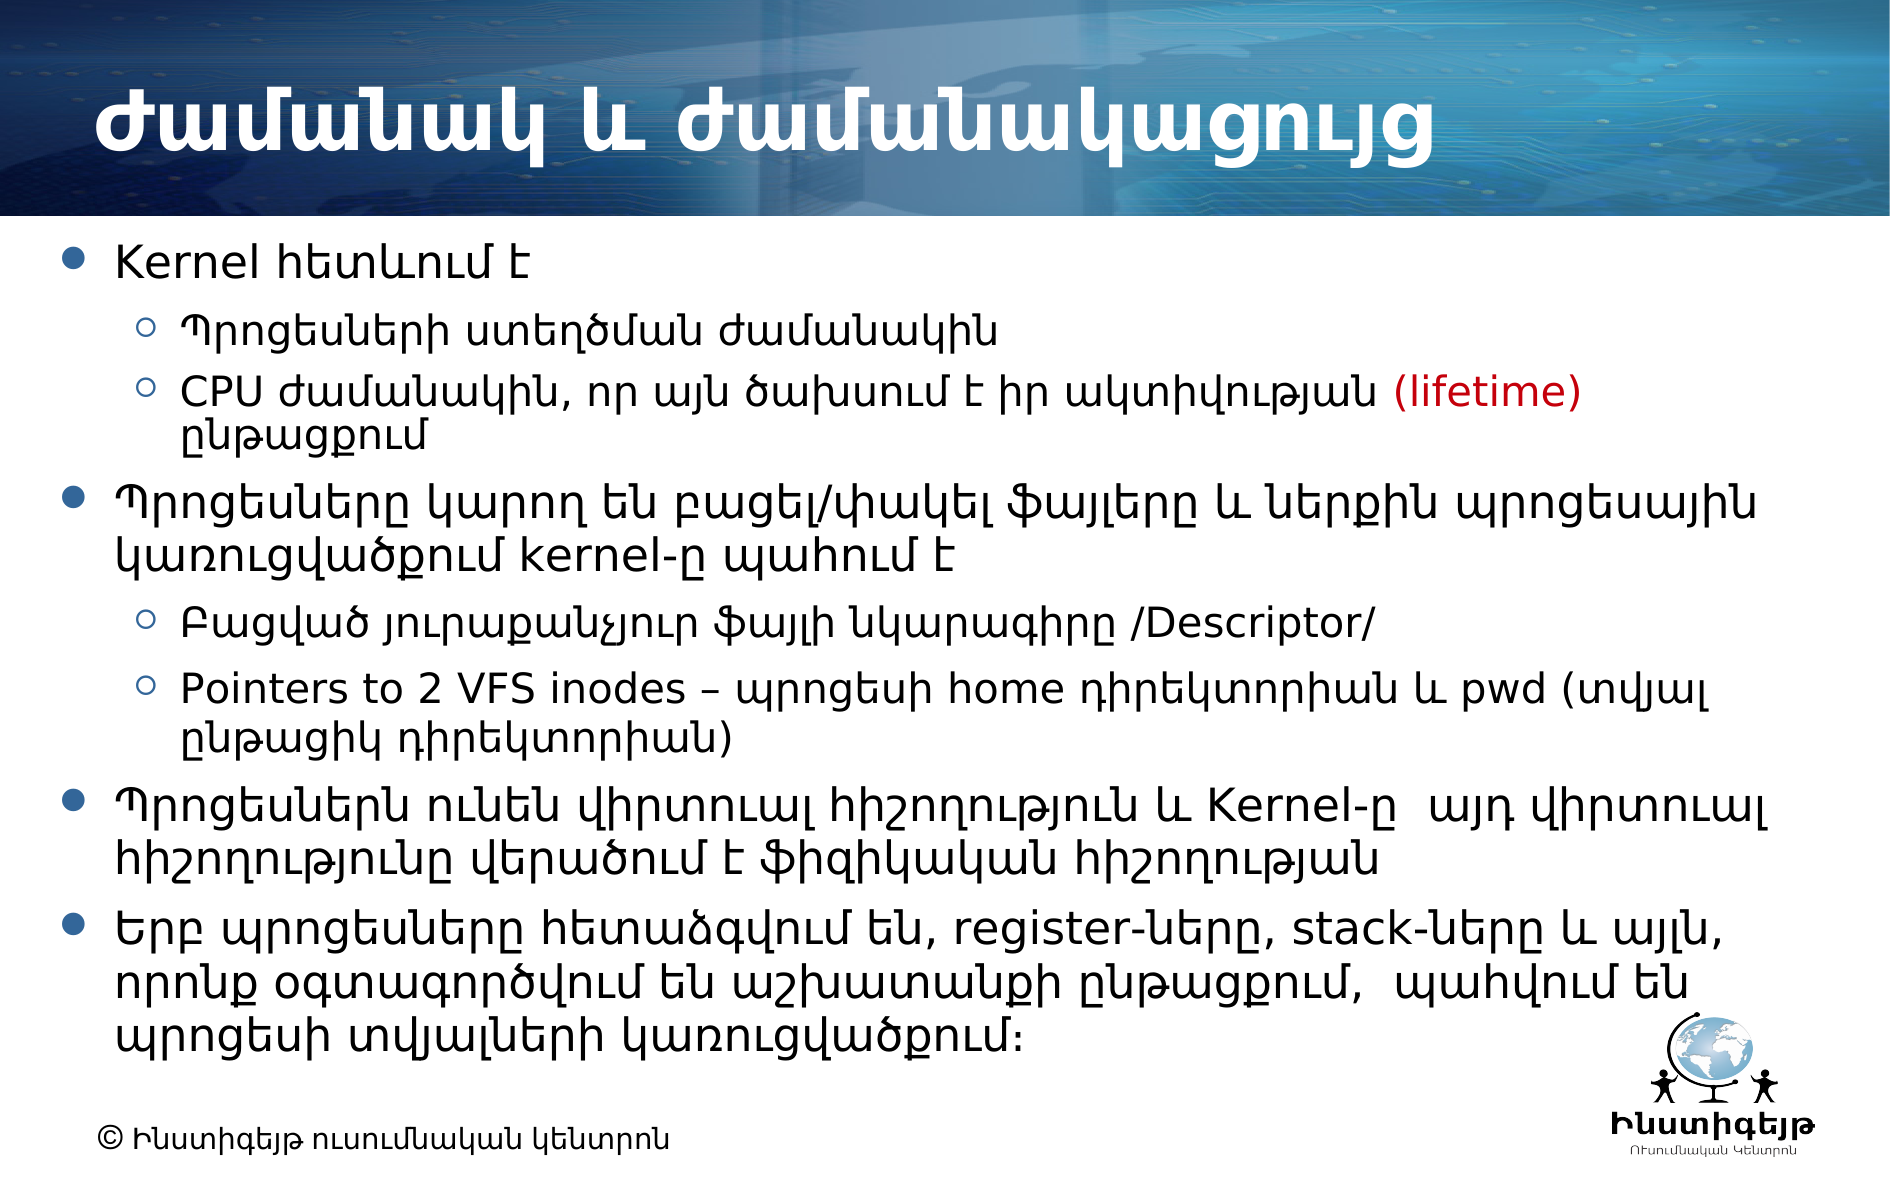

# Ժամանակ և ժամանակացույց
Kernel հետևում է
Պրոցեսների ստեղծման ժամանակին
CPU ժամանակին, որ այն ծախսում է իր ակտիվության (lifetime) ընթացքում
Պրոցեսները կարող են բացել/փակել ֆայլերը և ներքին պրոցեսային կառուցվածքում kernel-ը պահում է
Բացված յուրաքանչյուր ֆայլի նկարագիրը /Descriptor/
Pointers to 2 VFS inodes – պրոցեսի home դիրեկտորիան և pwd (տվյալ ընթացիկ դիրեկտորիան)
Պրոցեսներն ունեն վիրտուալ հիշողություն և Kernel-ը այդ վիրտուալ հիշողությունը վերածում է ֆիզիկական հիշողության
Երբ պրոցեսները հետաձգվում են, register-ները, stack-ները և այլն, որոնք օգտագործվում են աշխատանքի ընթացքում, պահվում են պրոցեսի տվյալների կառուցվածքում։